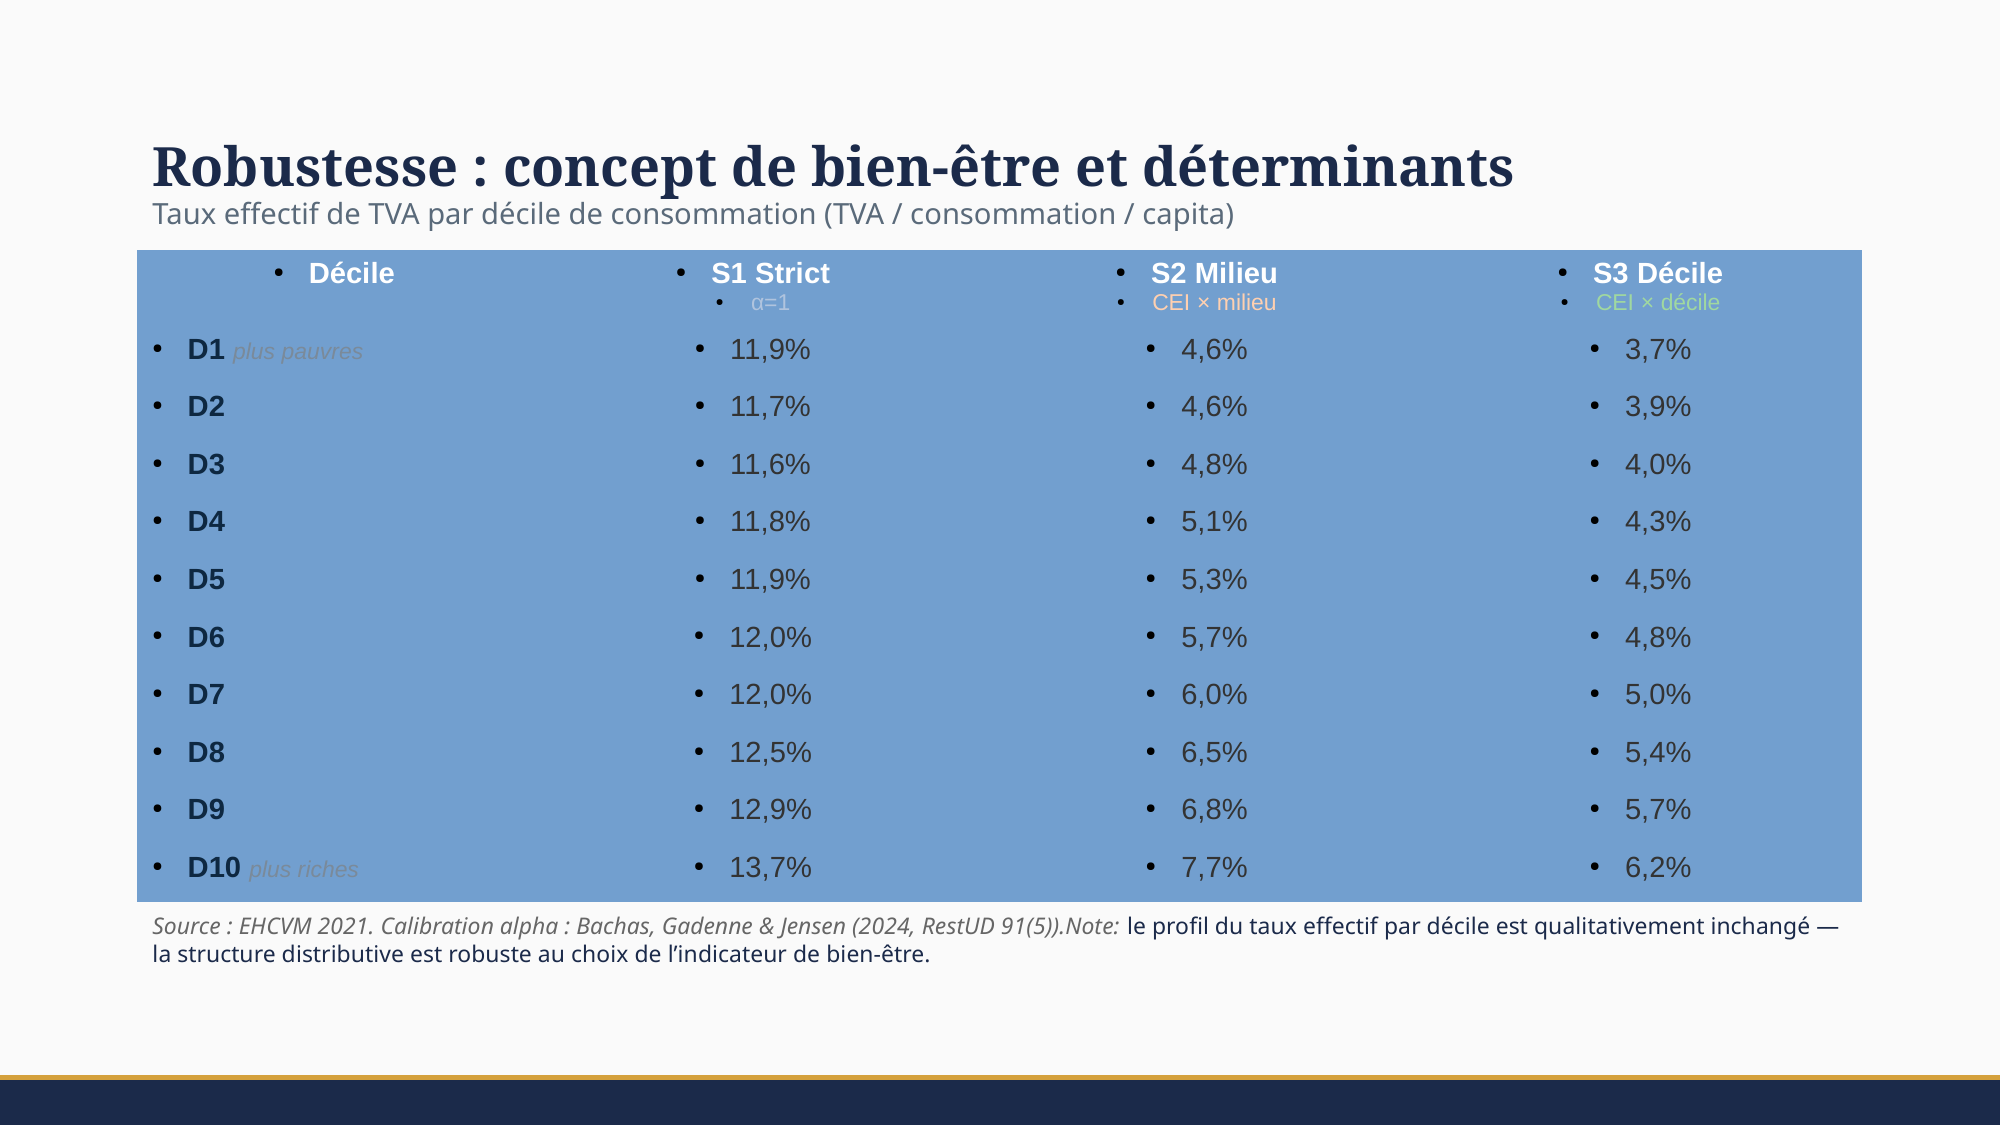

# Robustesse : concept de bien-être et déterminants
Taux effectif de TVA par décile de consommation (TVA / consommation / capita)
| Décile | S1 Strict α=1 | S2 Milieu CEI × milieu | S3 Décile CEI × décile |
| --- | --- | --- | --- |
| D1 plus pauvres | 11,9% | 4,6% | 3,7% |
| D2 | 11,7% | 4,6% | 3,9% |
| D3 | 11,6% | 4,8% | 4,0% |
| D4 | 11,8% | 5,1% | 4,3% |
| D5 | 11,9% | 5,3% | 4,5% |
| D6 | 12,0% | 5,7% | 4,8% |
| D7 | 12,0% | 6,0% | 5,0% |
| D8 | 12,5% | 6,5% | 5,4% |
| D9 | 12,9% | 6,8% | 5,7% |
| D10 plus riches | 13,7% | 7,7% | 6,2% |
Source : EHCVM 2021. Calibration alpha : Bachas, Gadenne & Jensen (2024, RestUD 91(5)).Note: le profil du taux effectif par décile est qualitativement inchangé — la structure distributive est robuste au choix de l’indicateur de bien-être.